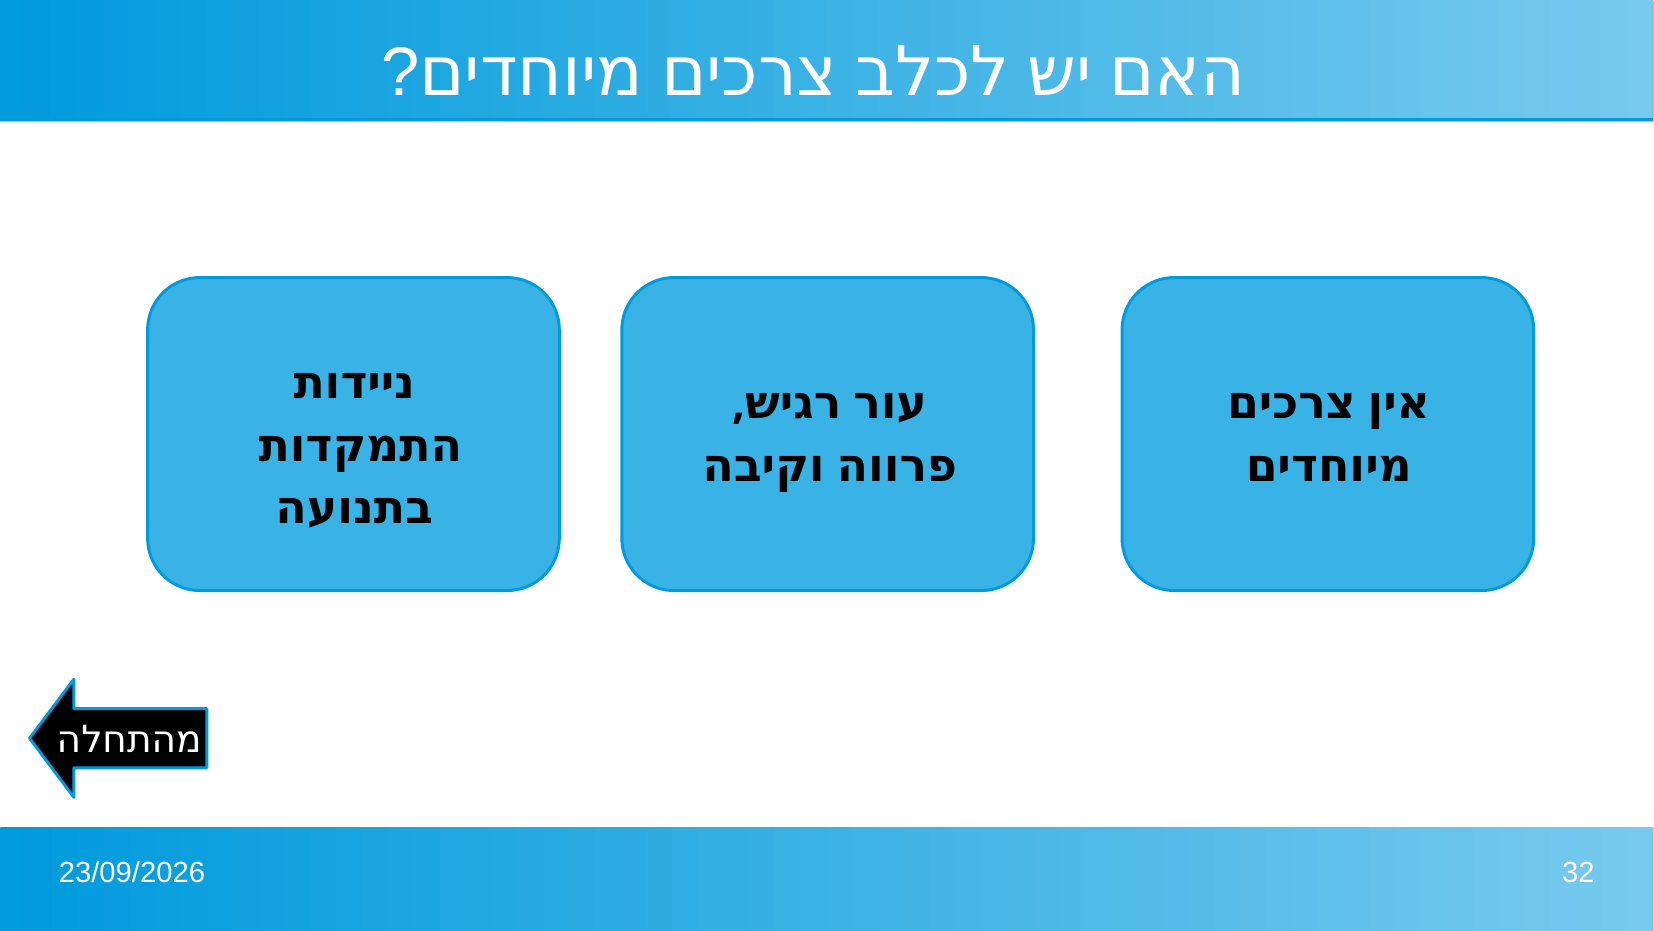

# ?האם יש לכלב צרכים מיוחדים
ניידות
התמקדות בתנועה
עור רגיש, פרווה וקיבה
אין צרכים מיוחדים
מהתחלה
32